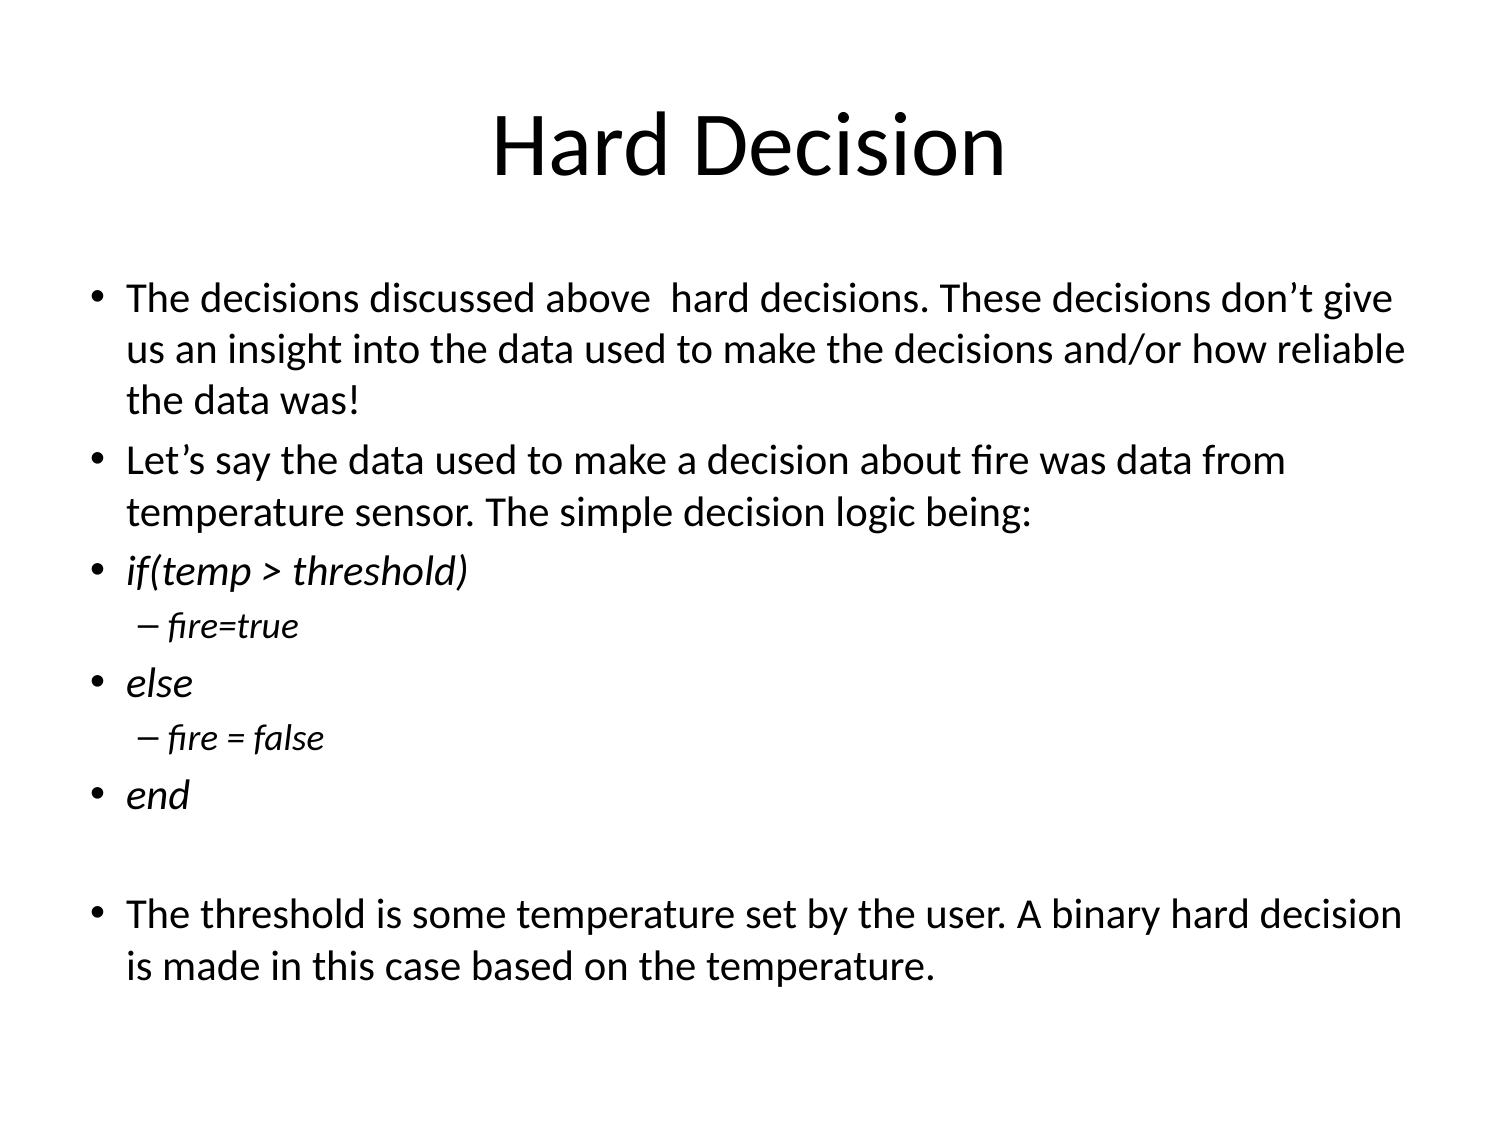

# Hard Decision
The decisions discussed above hard decisions. These decisions don’t give us an insight into the data used to make the decisions and/or how reliable the data was!
Let’s say the data used to make a decision about fire was data from temperature sensor. The simple decision logic being:
if(temp > threshold)
fire=true
else
fire = false
end
The threshold is some temperature set by the user. A binary hard decision is made in this case based on the temperature.